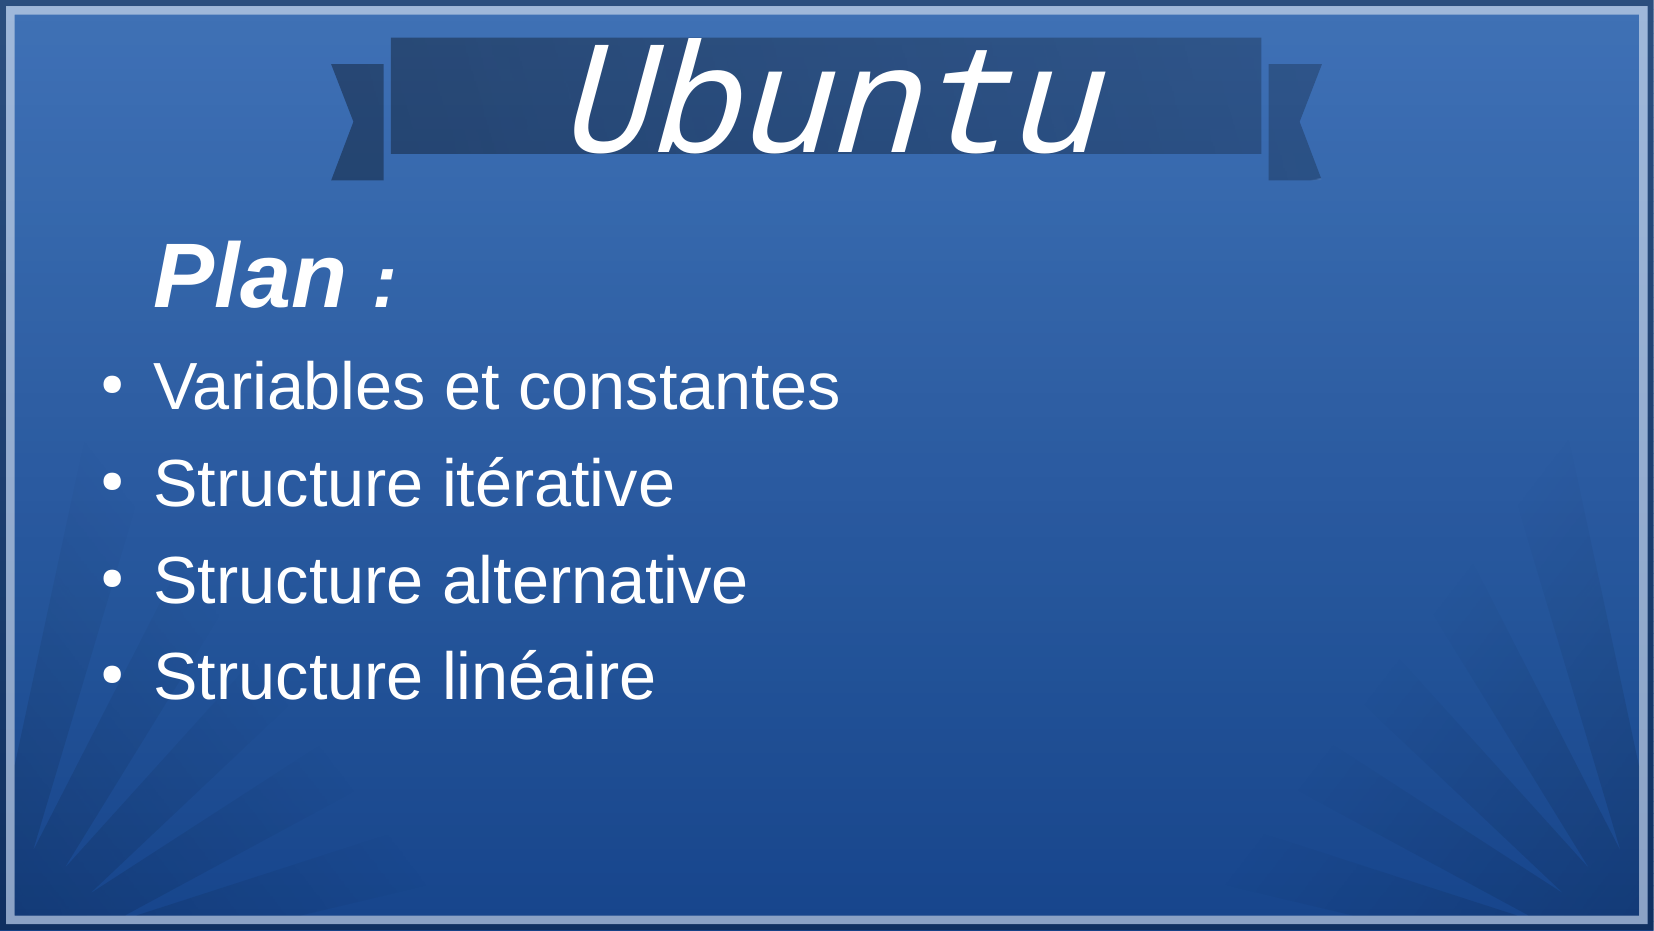

# Ubuntu
Plan :
Variables et constantes
Structure itérative
Structure alternative
Structure linéaire